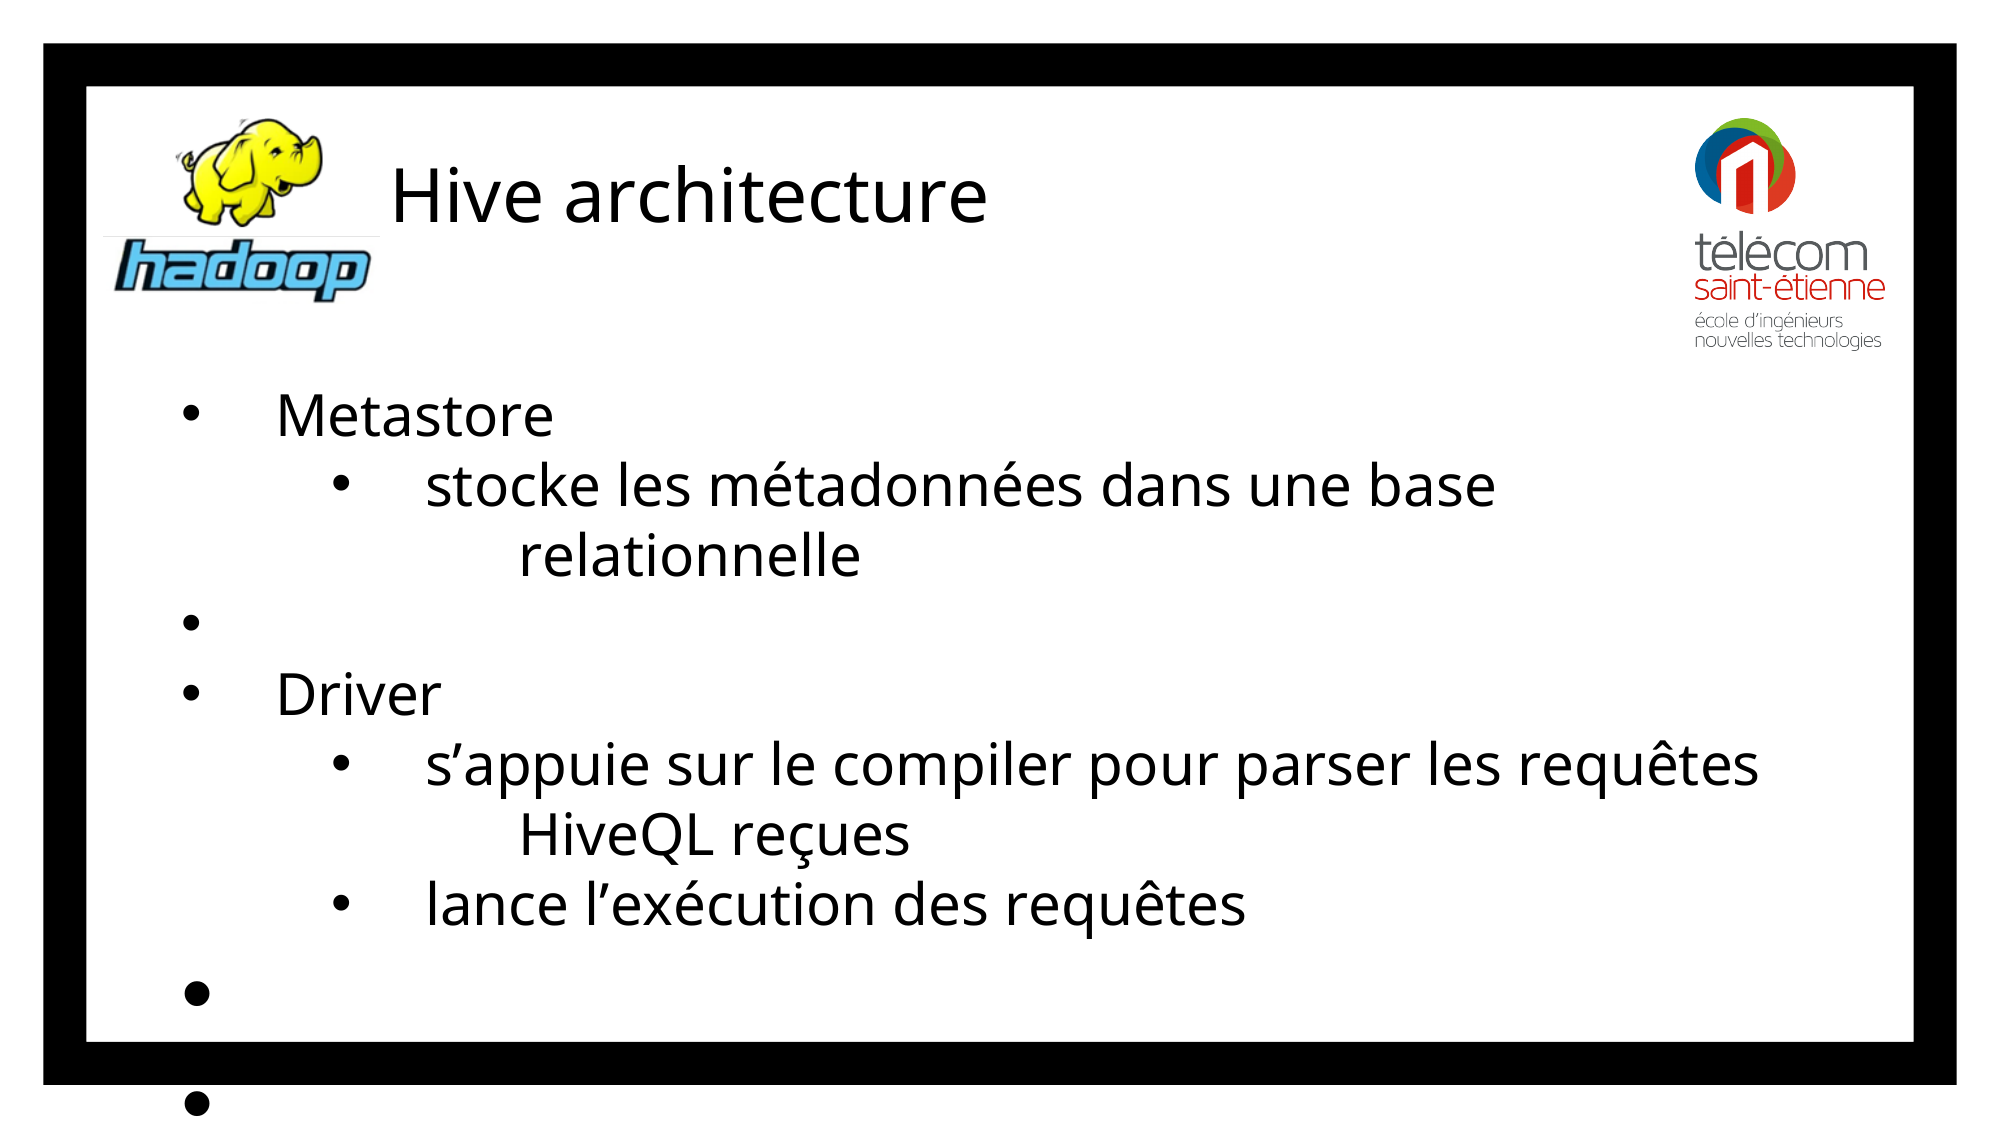

# Hive architecture
Metastore
stocke les métadonnées dans une base relationnelle
Driver
s’appuie sur le compiler pour parser les requêtes HiveQL reçues
lance l’exécution des requêtes